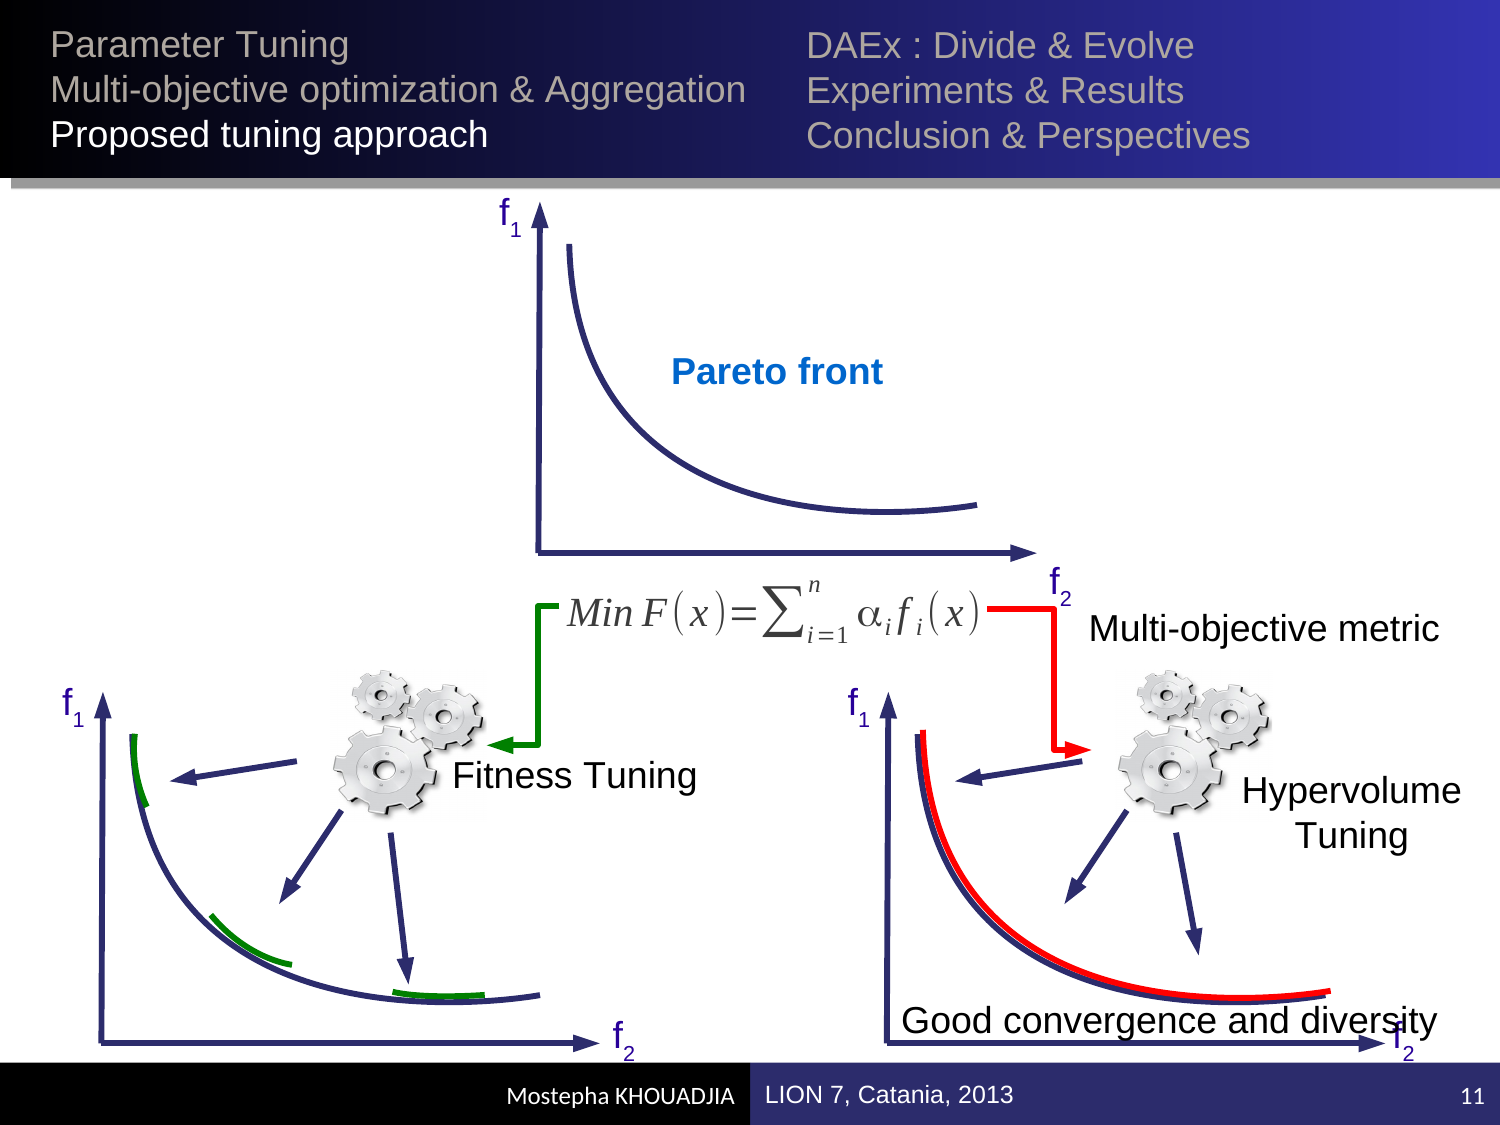

Parameter Tuning
Multi-objective optimization & Aggregation
Proposed tuning approach
DAEx : Divide & Evolve
Experiments & Results
Conclusion & Perspectives
f1
Pareto front
f2
Multi-objective metric
f1
f1
Fitness Tuning
Hypervolume Tuning
Good convergence and diversity
f2
f2
11